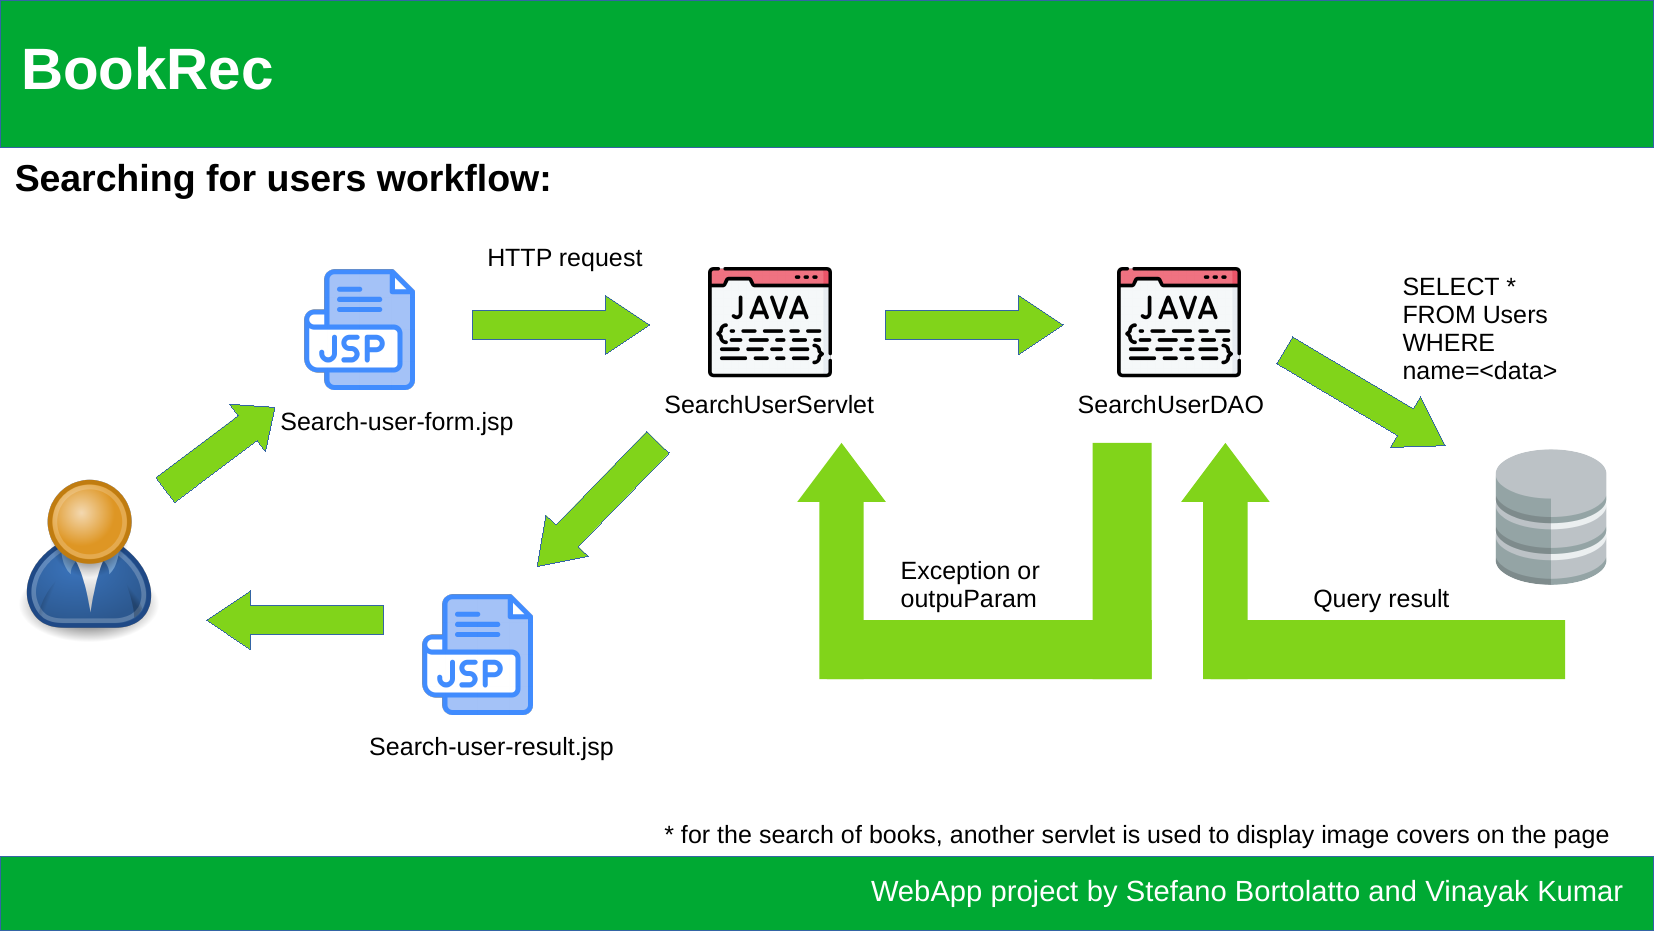

BookRec
Searching for users workflow:
HTTP request
SELECT * FROM Users WHERE name=<data>
SearchUserServlet
SearchUserDAO
Search-user-form.jsp
Exception or outpuParam
Query result
Search-user-result.jsp
* for the search of books, another servlet is used to display image covers on the page
WebApp project by Stefano Bortolatto and Vinayak Kumar